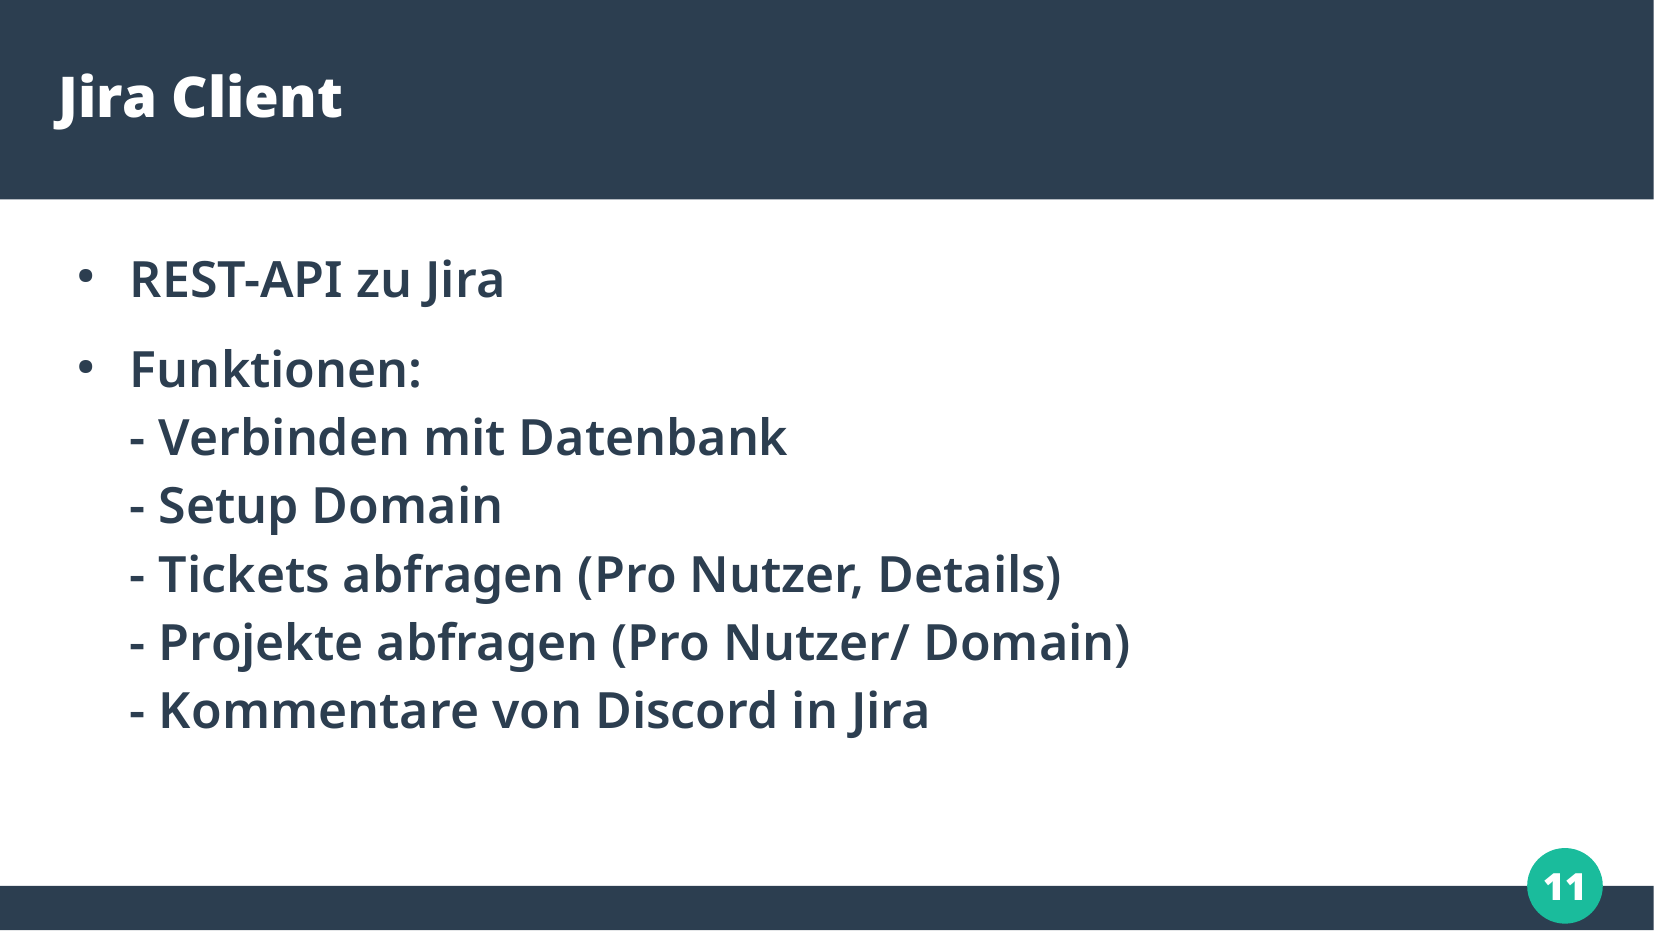

# Jira Client
REST-API zu Jira
Funktionen:
- Verbinden mit Datenbank
- Setup Domain
- Tickets abfragen (Pro Nutzer, Details)
- Projekte abfragen (Pro Nutzer/ Domain)
- Kommentare von Discord in Jira